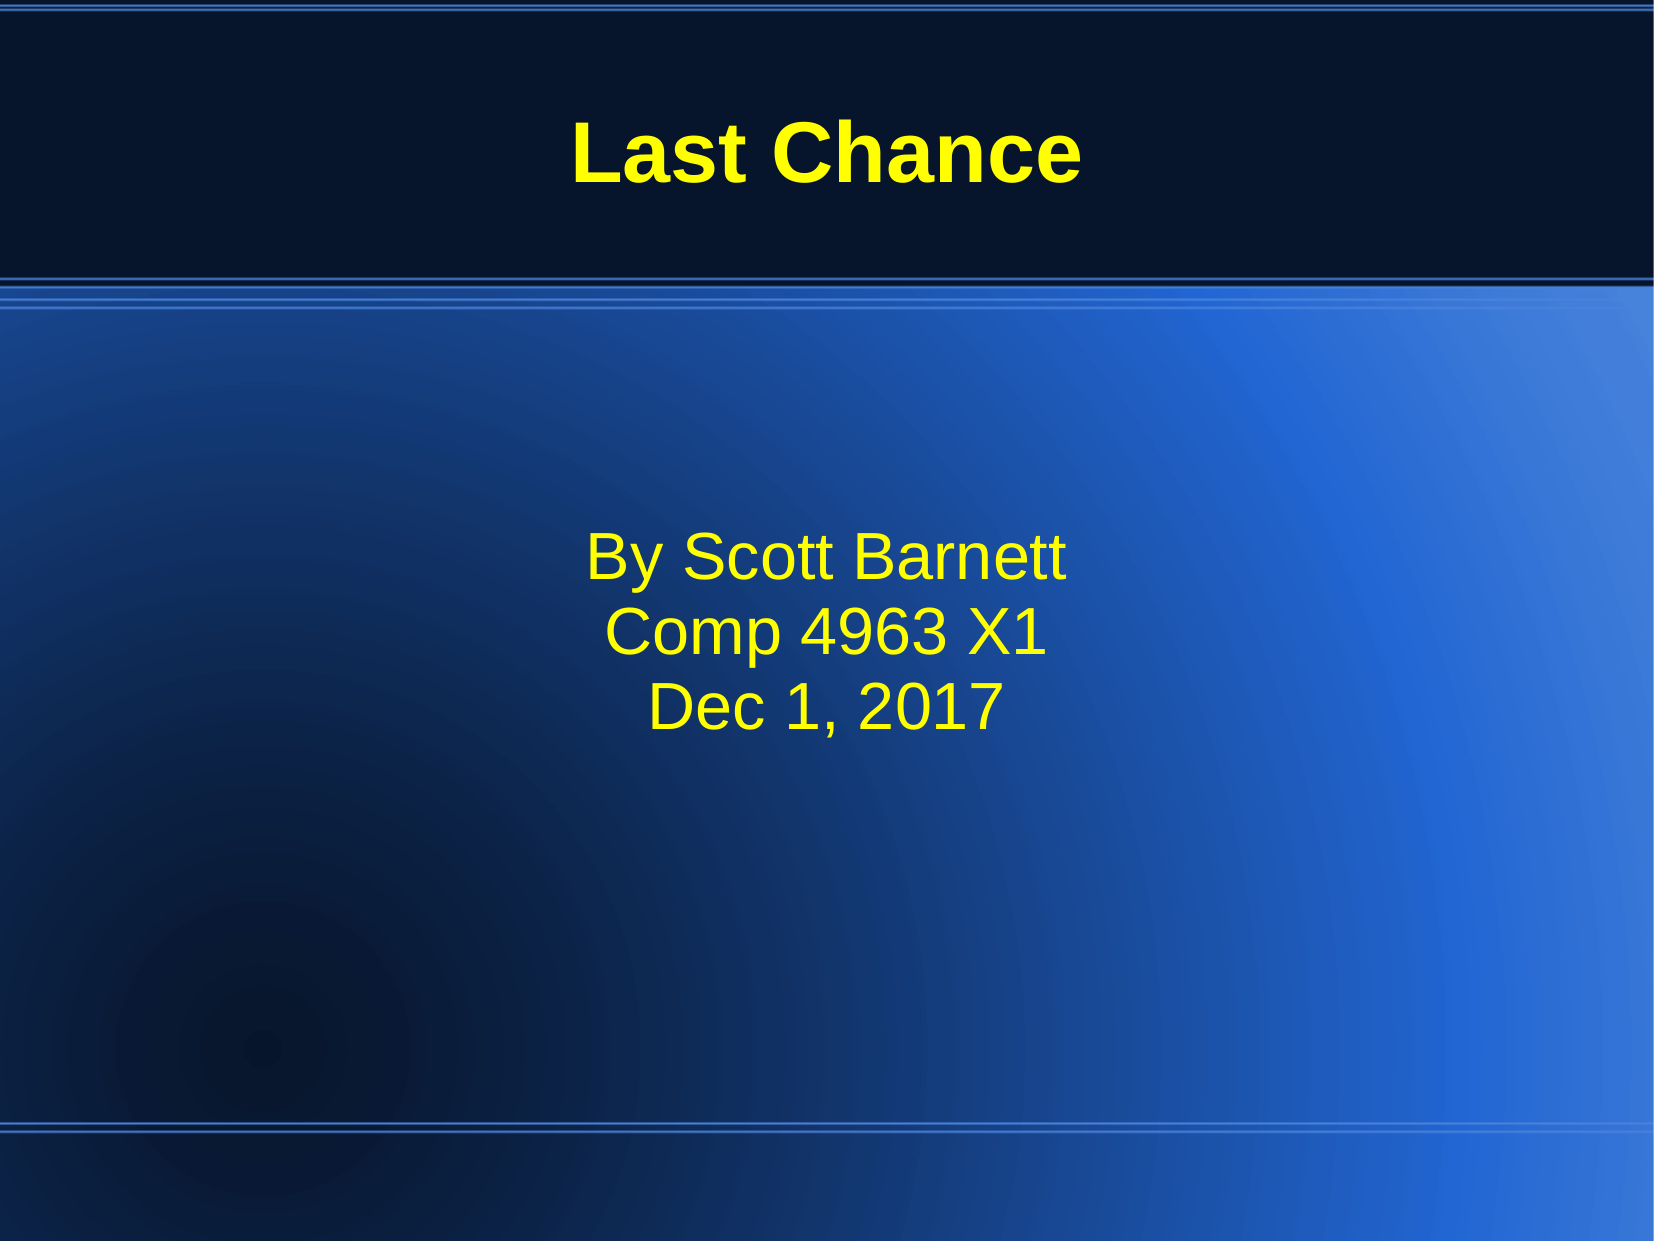

# Last Chance
By Scott Barnett
Comp 4963 X1
Dec 1, 2017